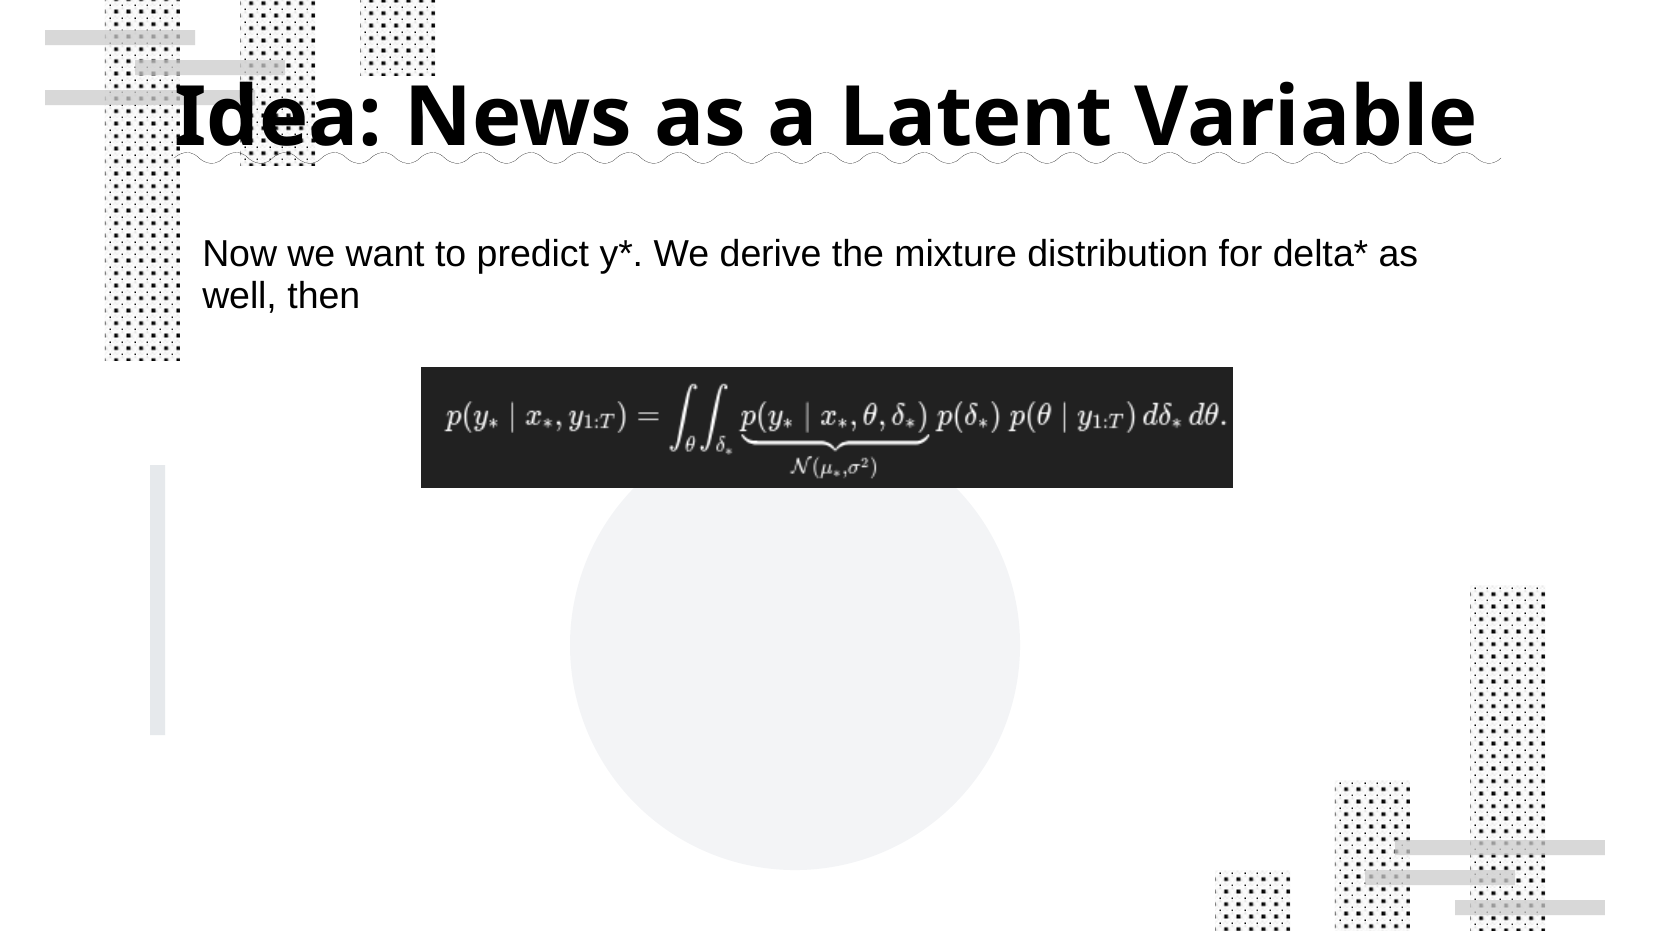

Idea: News as a Latent Variable
Now we want to predict y*. We derive the mixture distribution for delta* as well, then